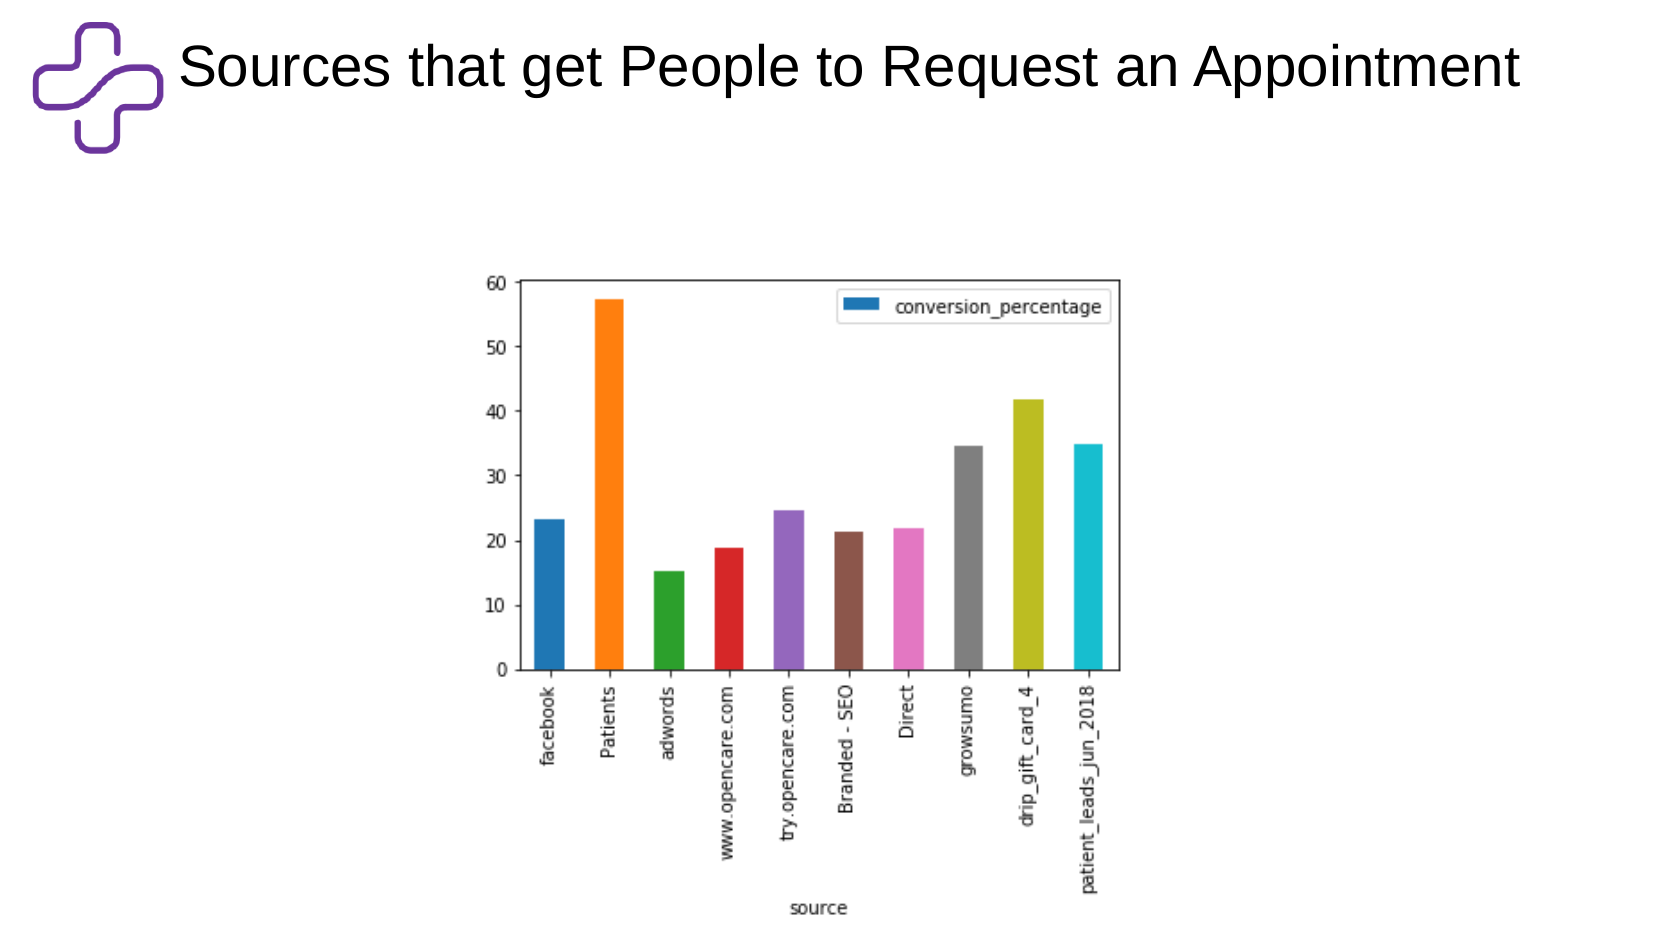

# Sources that get People to Request an Appointment